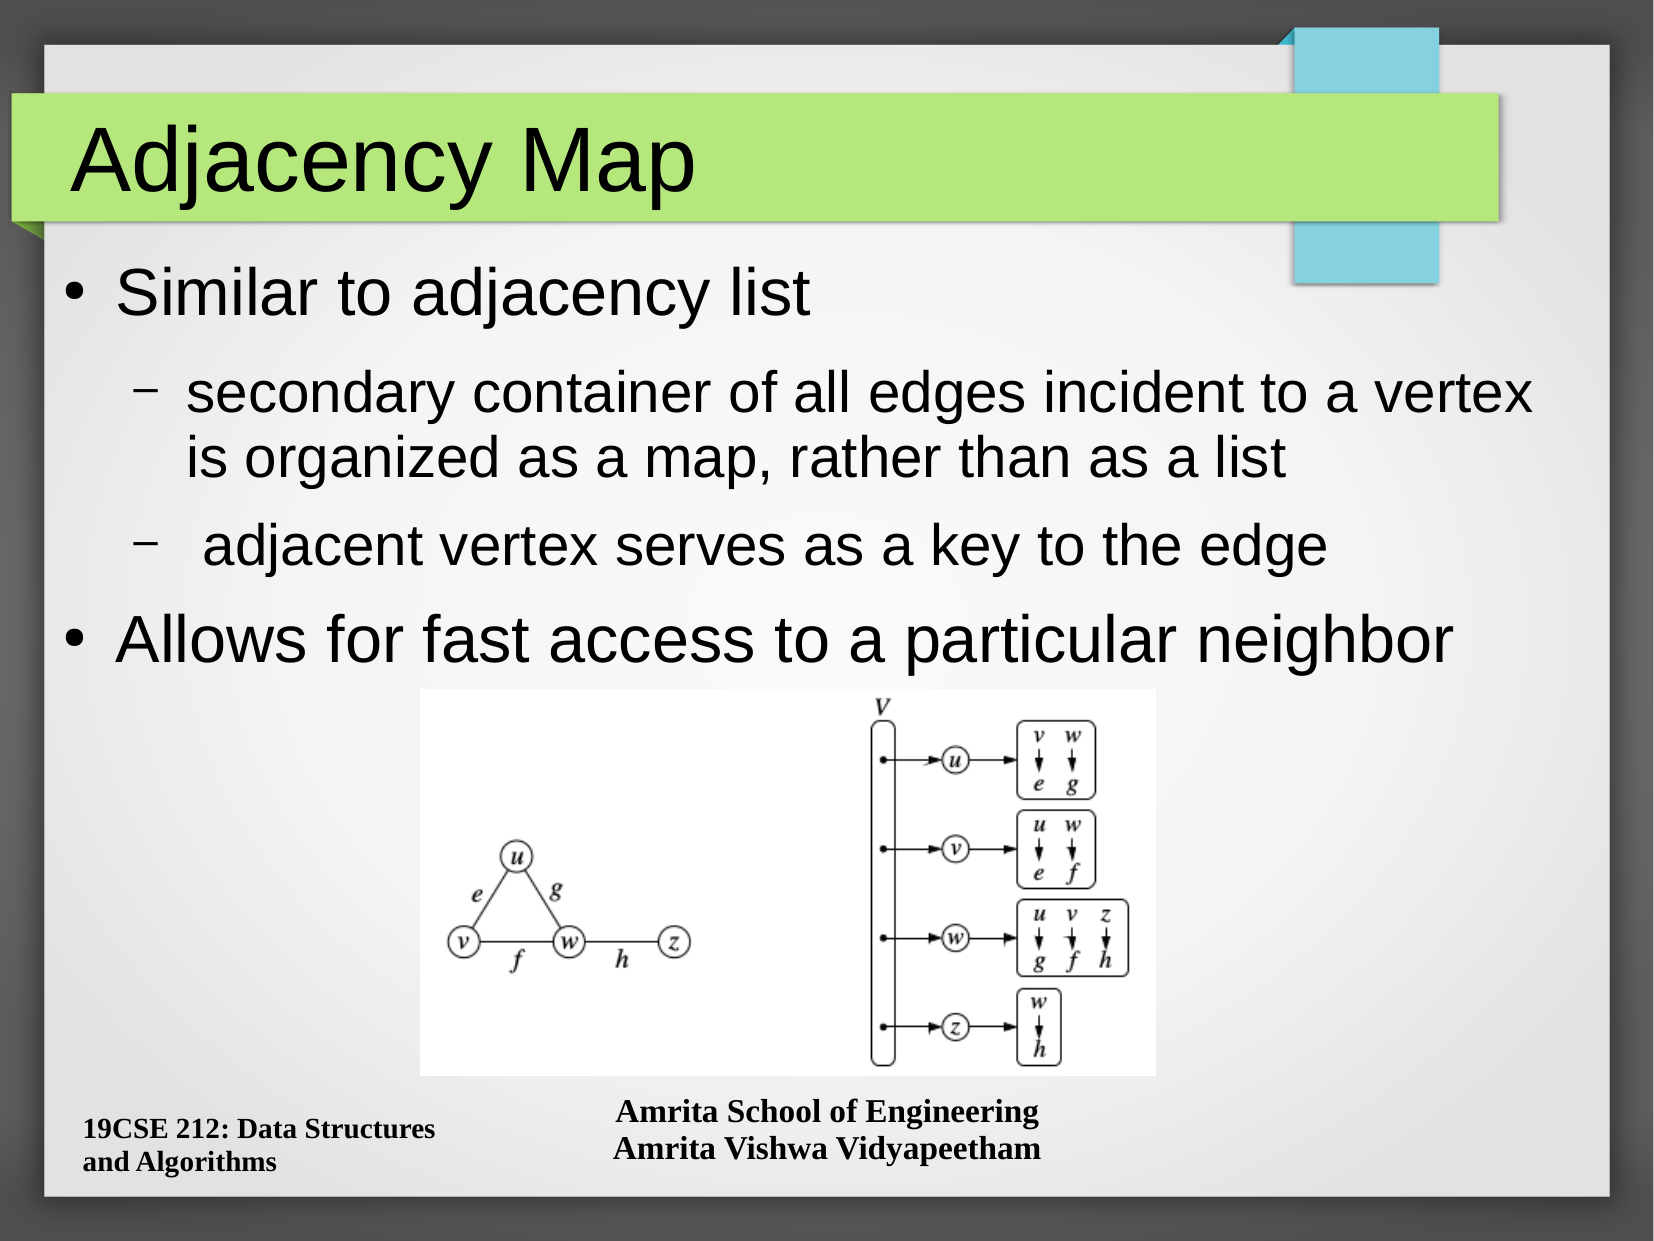

# Adjacency Map
Similar to adjacency list
secondary container of all edges incident to a vertex is organized as a map, rather than as a list
 adjacent vertex serves as a key to the edge
Allows for fast access to a particular neighbor